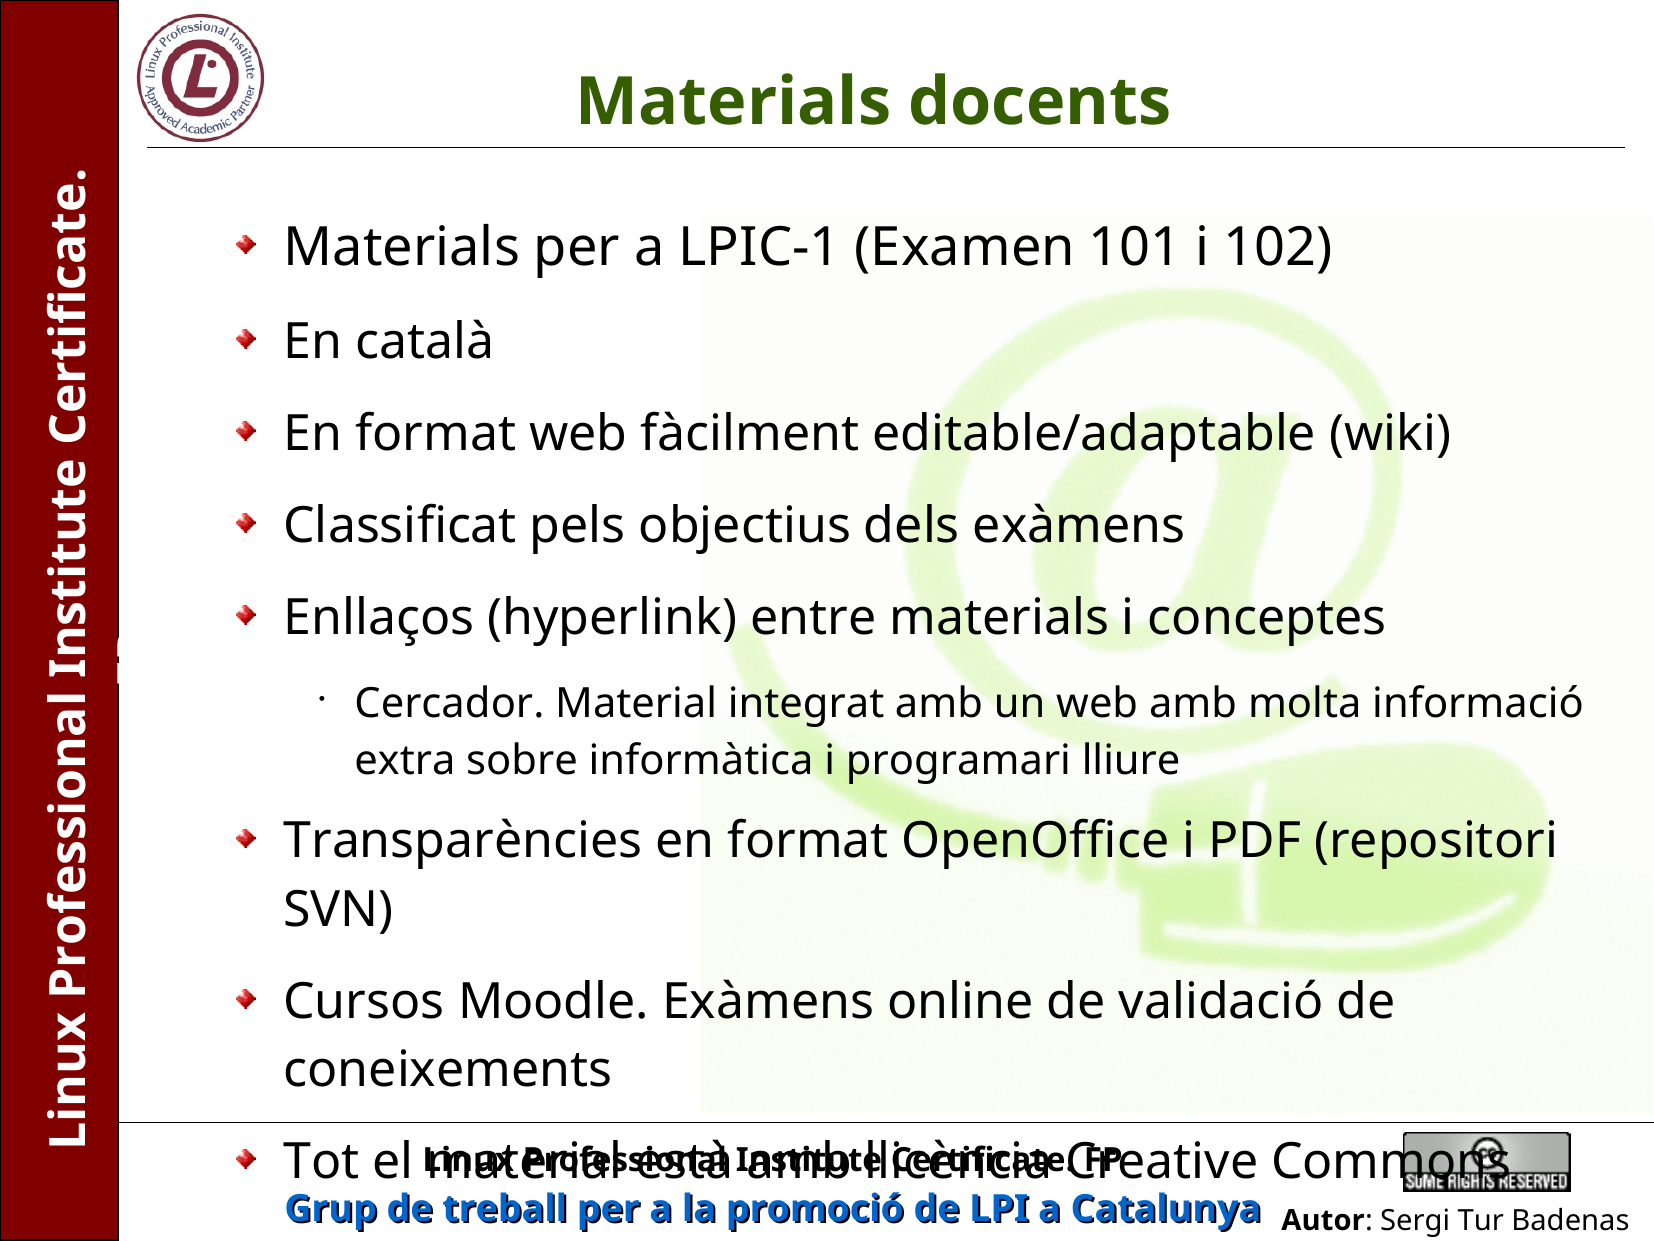

# Materials docents
Materials per a LPIC-1 (Examen 101 i 102)
En català
En format web fàcilment editable/adaptable (wiki)
Classificat pels objectius dels exàmens
Enllaços (hyperlink) entre materials i conceptes
Cercador. Material integrat amb un web amb molta informació extra sobre informàtica i programari lliure
Transparències en format OpenOffice i PDF (repositori SVN)
Cursos Moodle. Exàmens online de validació de coneixements
Tot el material està amb llicència Creative Commons